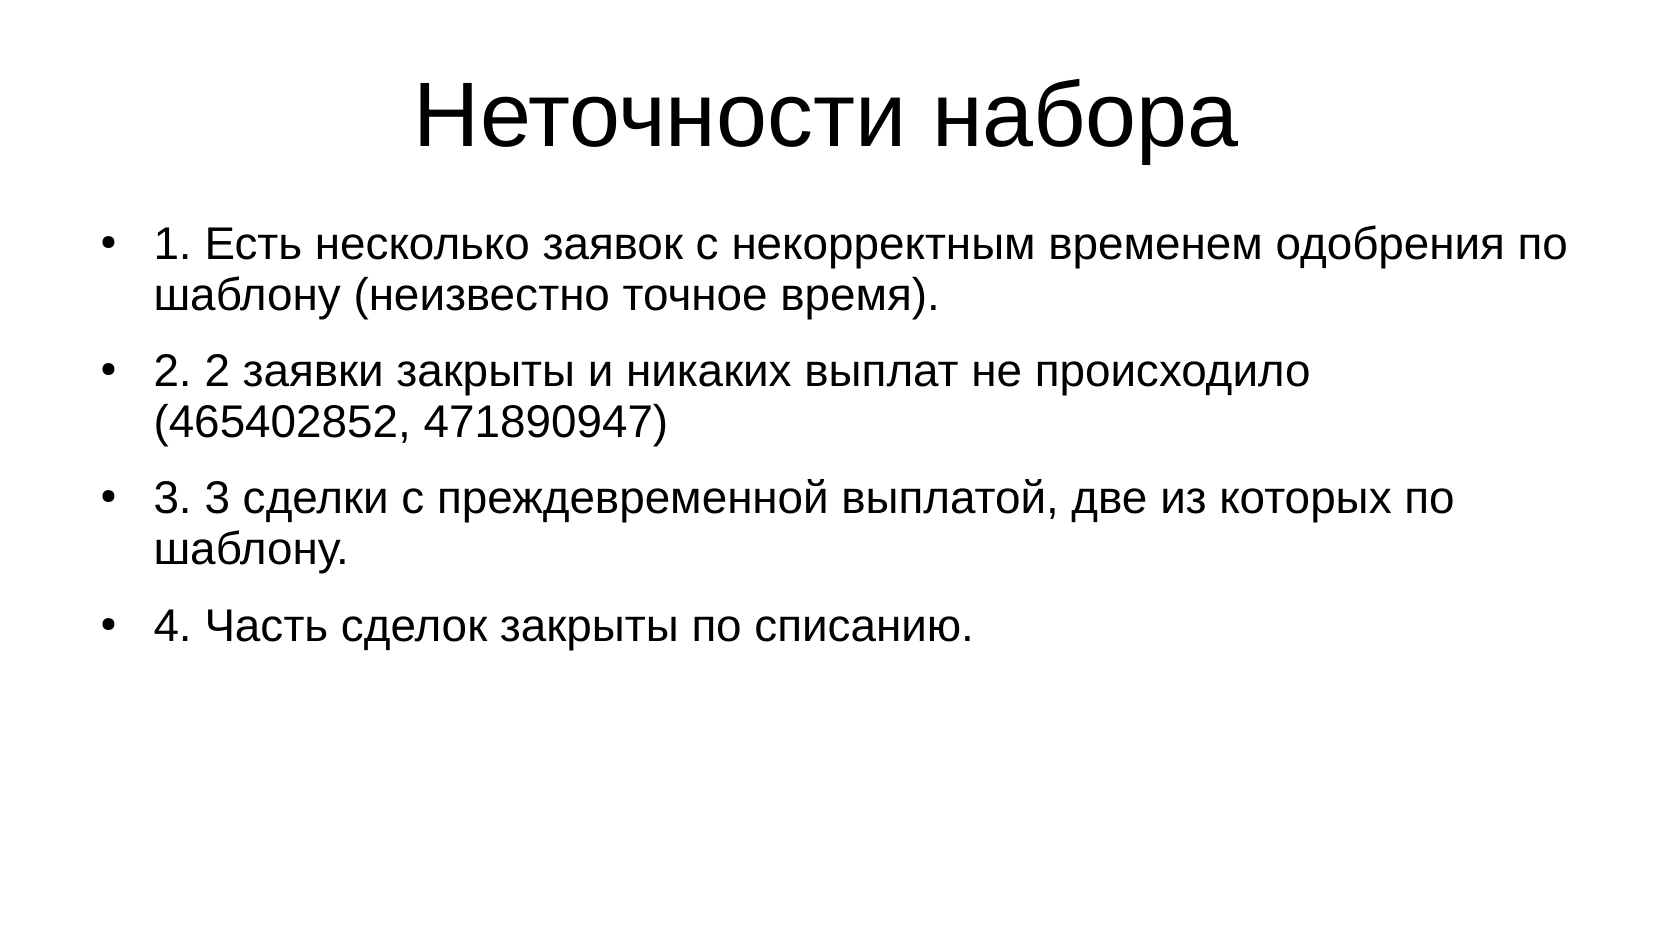

# Неточности набора
1. Есть несколько заявок с некорректным временем одобрения по шаблону (неизвестно точное время).
2. 2 заявки закрыты и никаких выплат не происходило (465402852, 471890947)
3. 3 сделки с преждевременной выплатой, две из которых по шаблону.
4. Часть сделок закрыты по списанию.